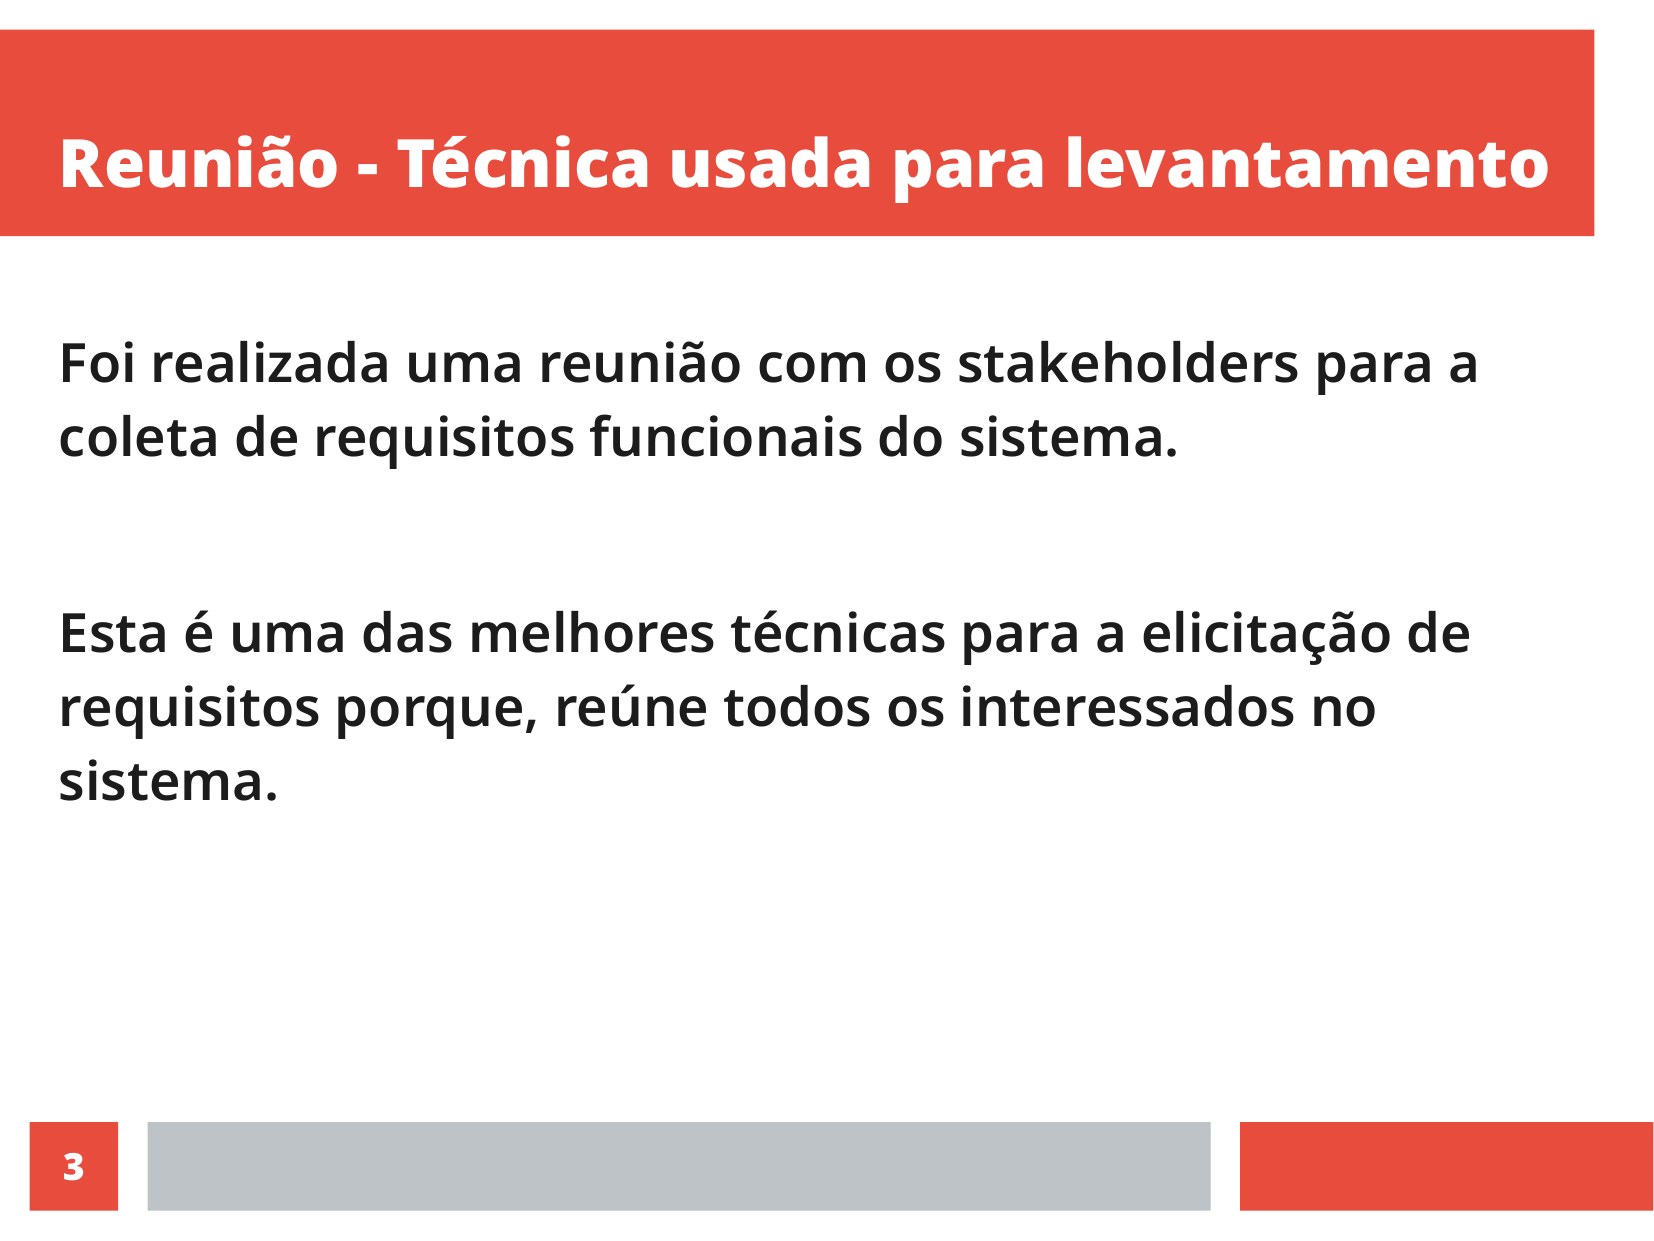

# Reunião - Técnica usada para levantamento
Foi realizada uma reunião com os stakeholders para a coleta de requisitos funcionais do sistema.
Esta é uma das melhores técnicas para a elicitação de requisitos porque, reúne todos os interessados no sistema.
3